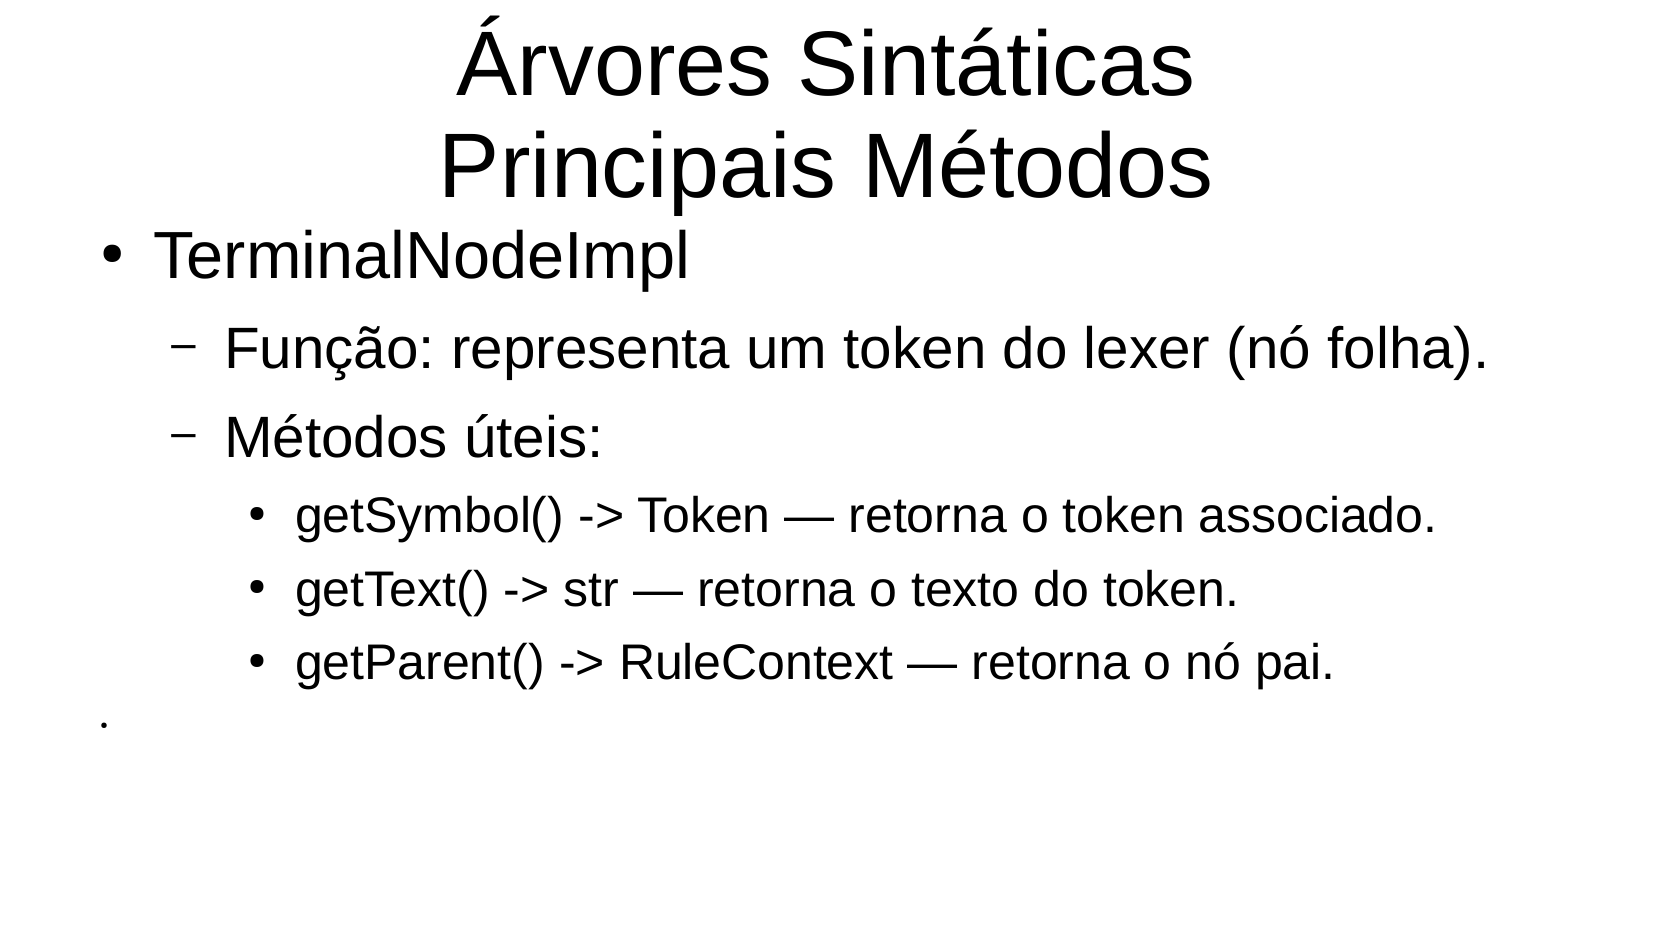

# Árvores Sintáticas Principais Métodos
TerminalNodeImpl
Função: representa um token do lexer (nó folha).
Métodos úteis:
getSymbol() -> Token — retorna o token associado.
getText() -> str — retorna o texto do token.
getParent() -> RuleContext — retorna o nó pai.